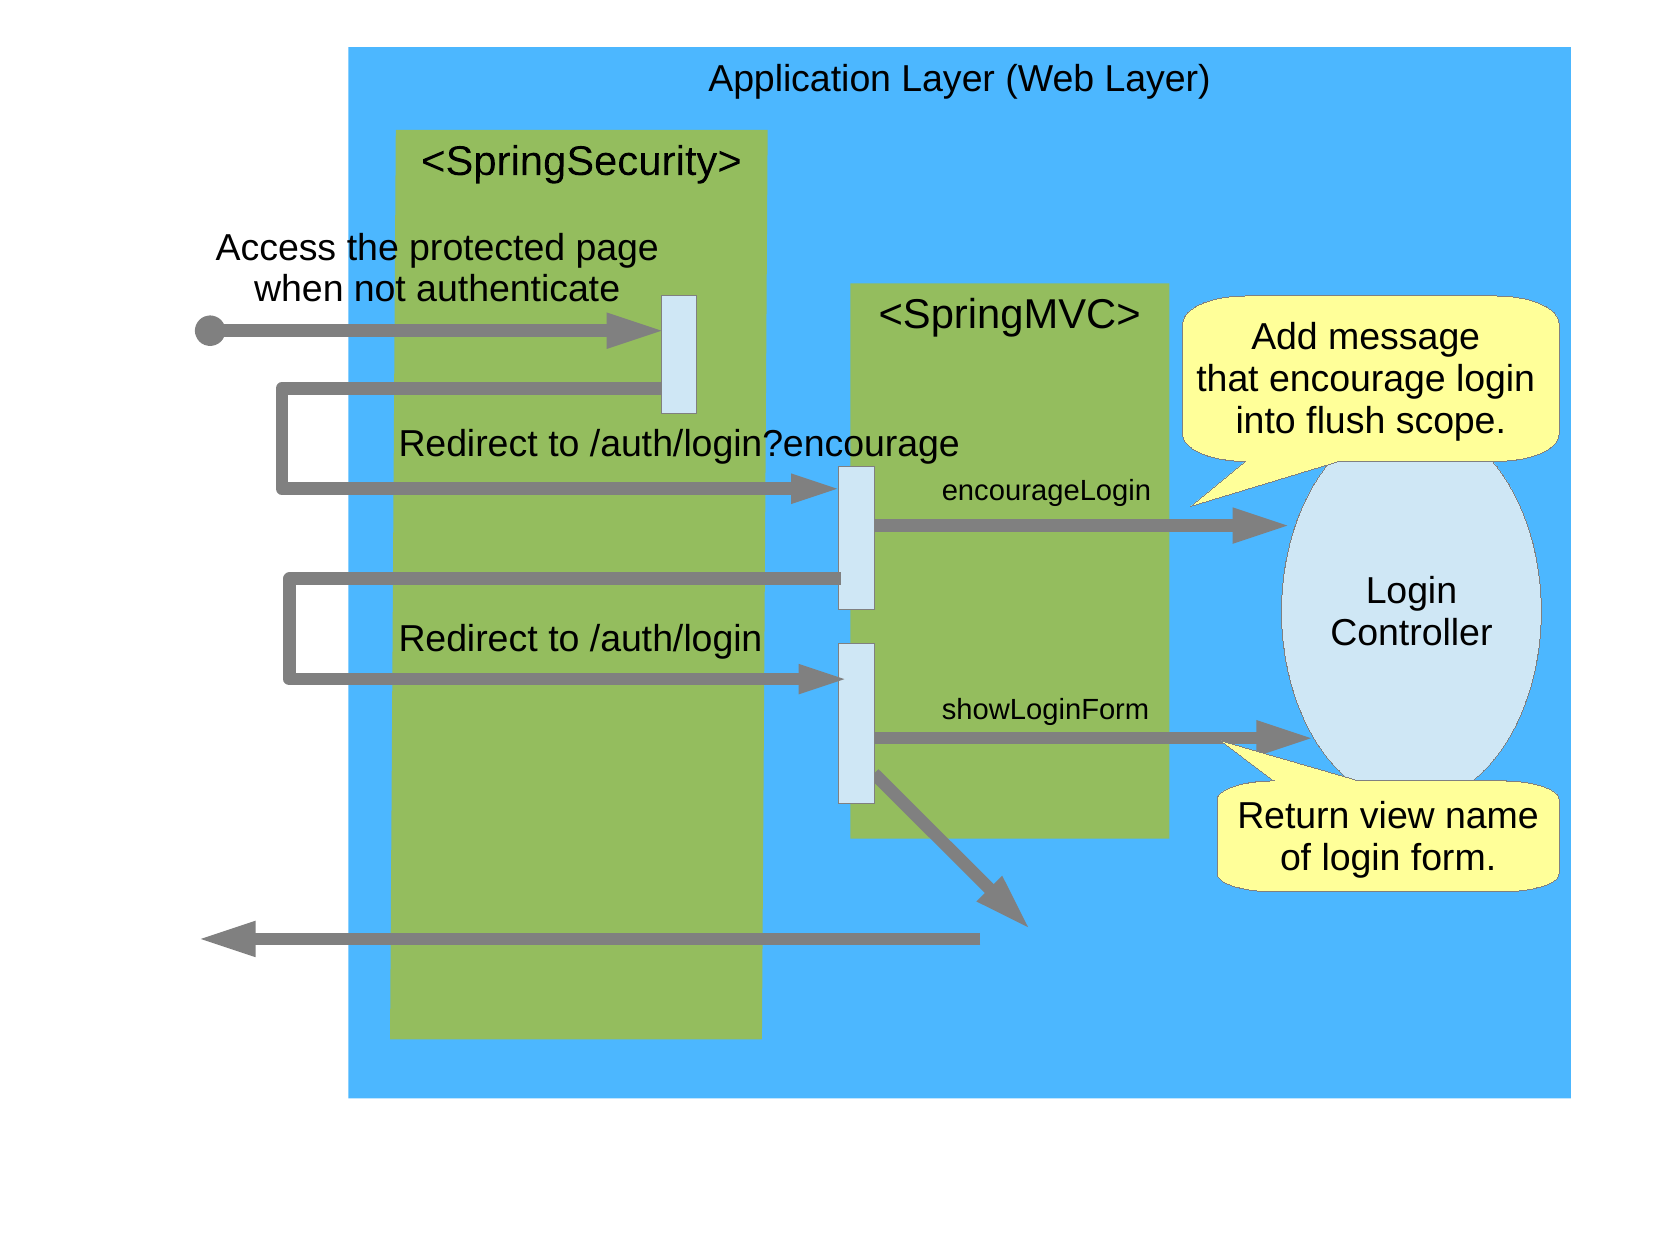

Application Layer (Web Layer)
<SpringSecurity>
Access the protected page
when not authenticate
Any
page
<SpringMVC>
Add message
that encourage login
into flush scope.
Redirect to /auth/login?encourage
Login
Controller
encourageLogin
Redirect to /auth/login
showLoginForm
Return view name
of login form.
loginForm.jsp
Login
Form